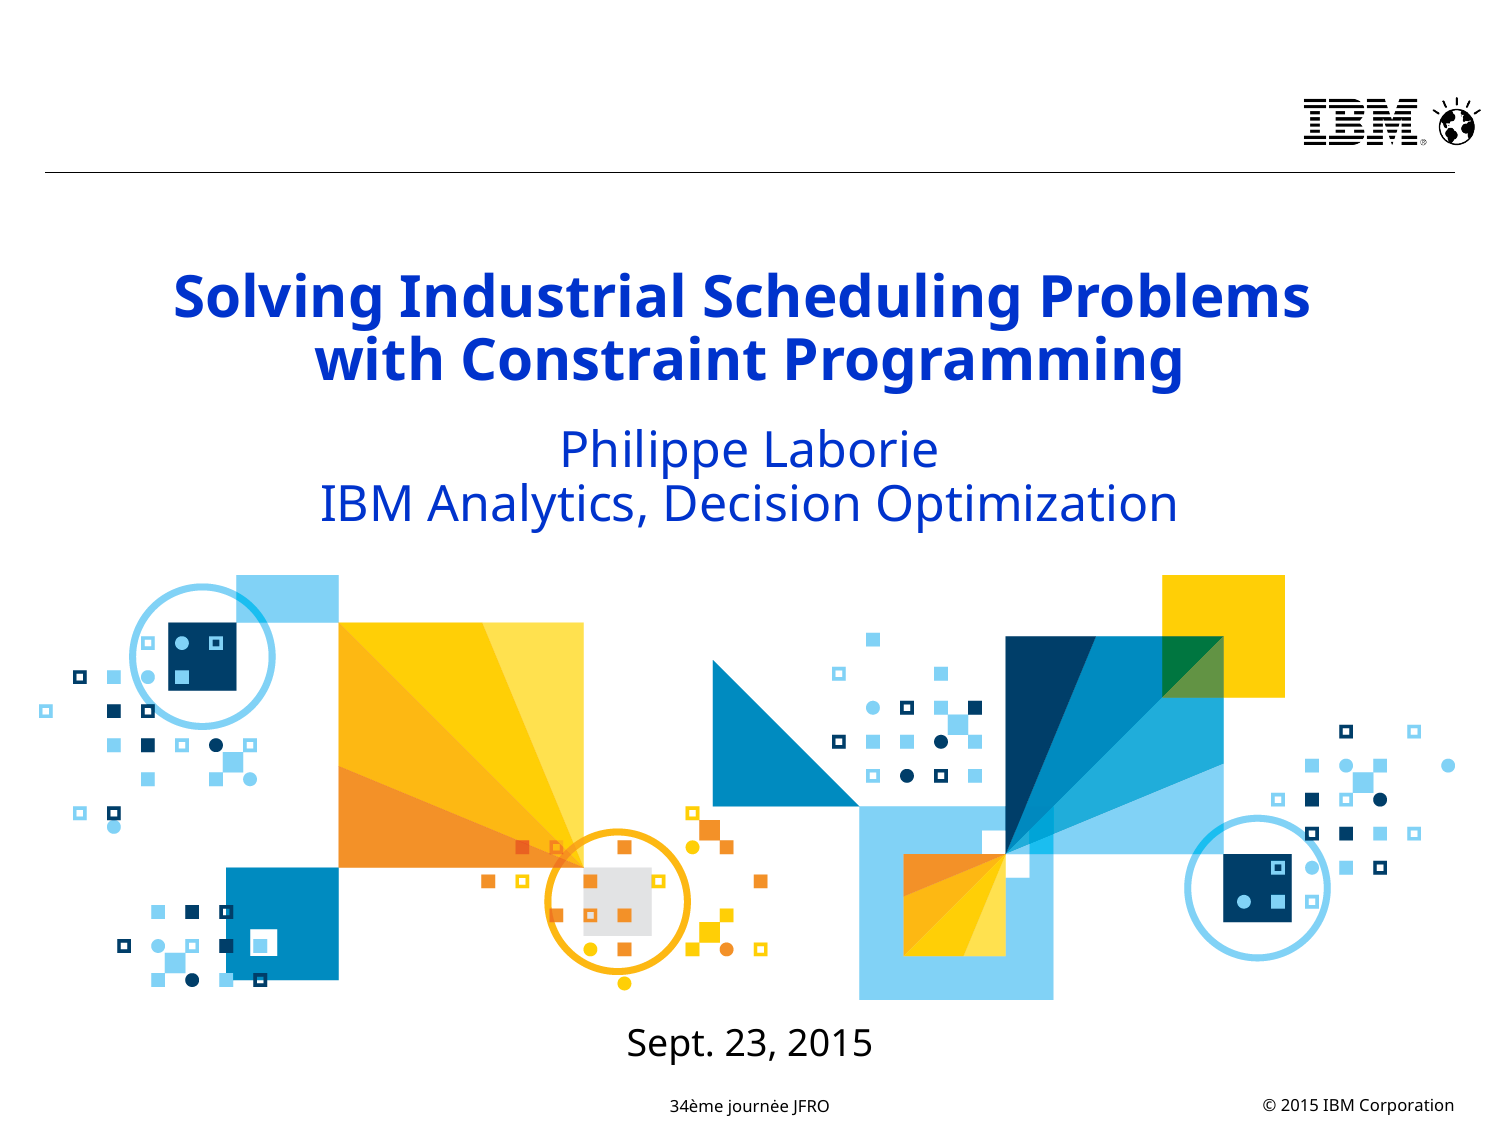

#
Solving Industrial Scheduling Problems
with Constraint Programming
Philippe Laborie
IBM Analytics, Decision Optimization